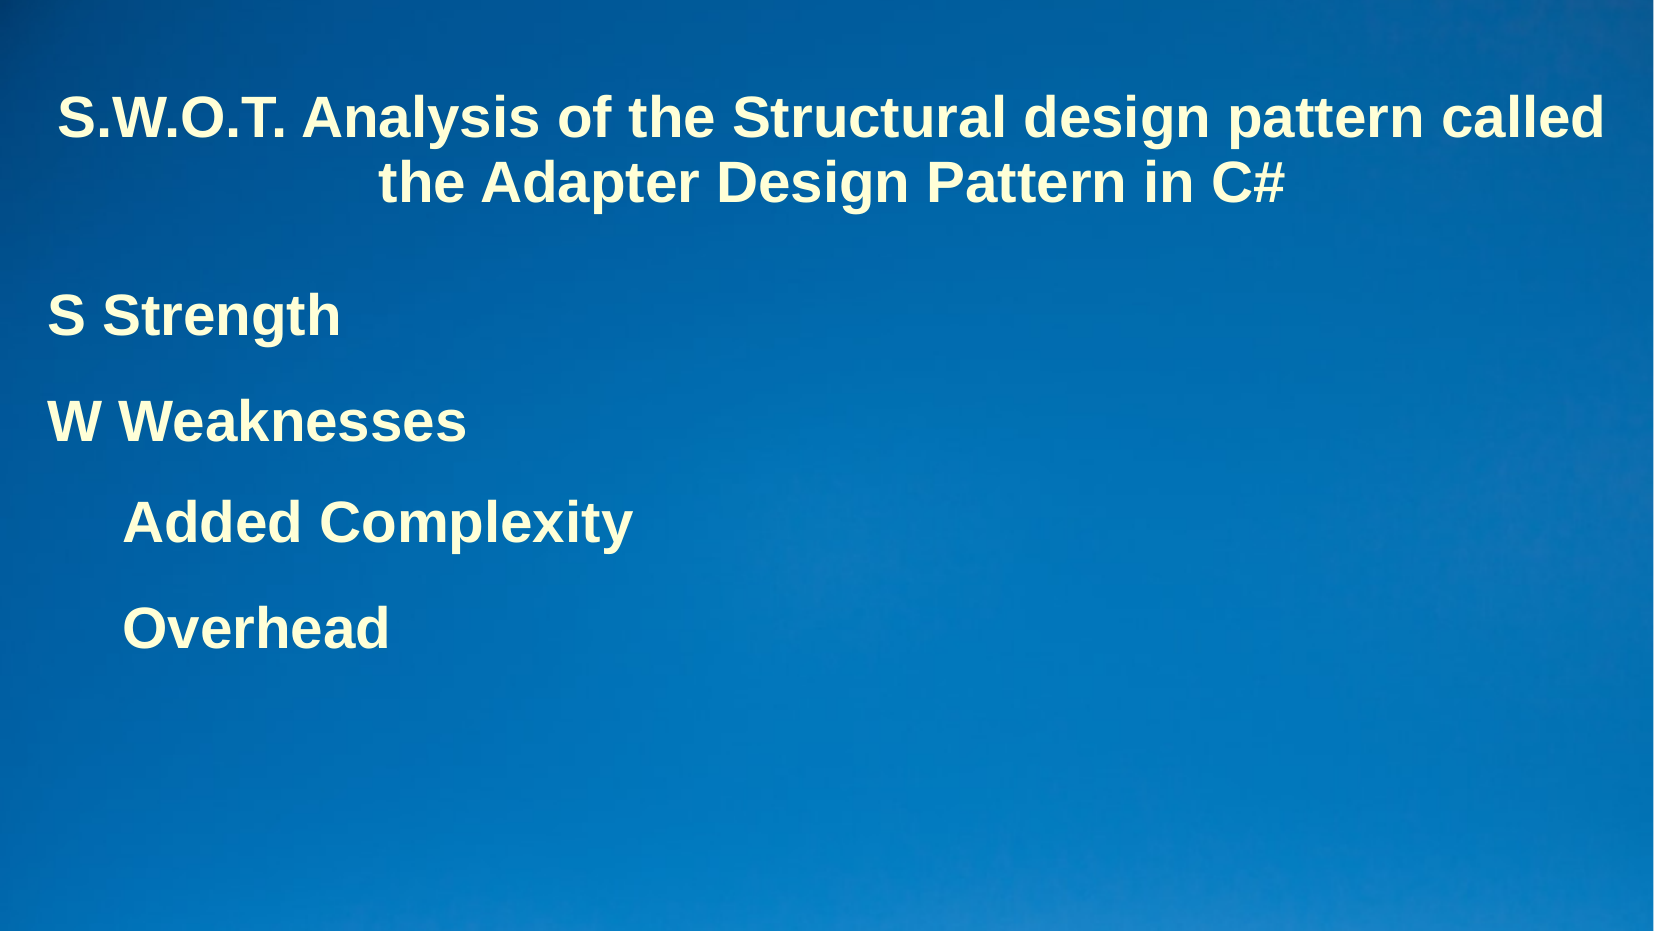

#
S.W.O.T. Analysis of the Structural design pattern called the Adapter Design Pattern in C#
S Strength
W Weaknesses
	Added Complexity
	Overhead